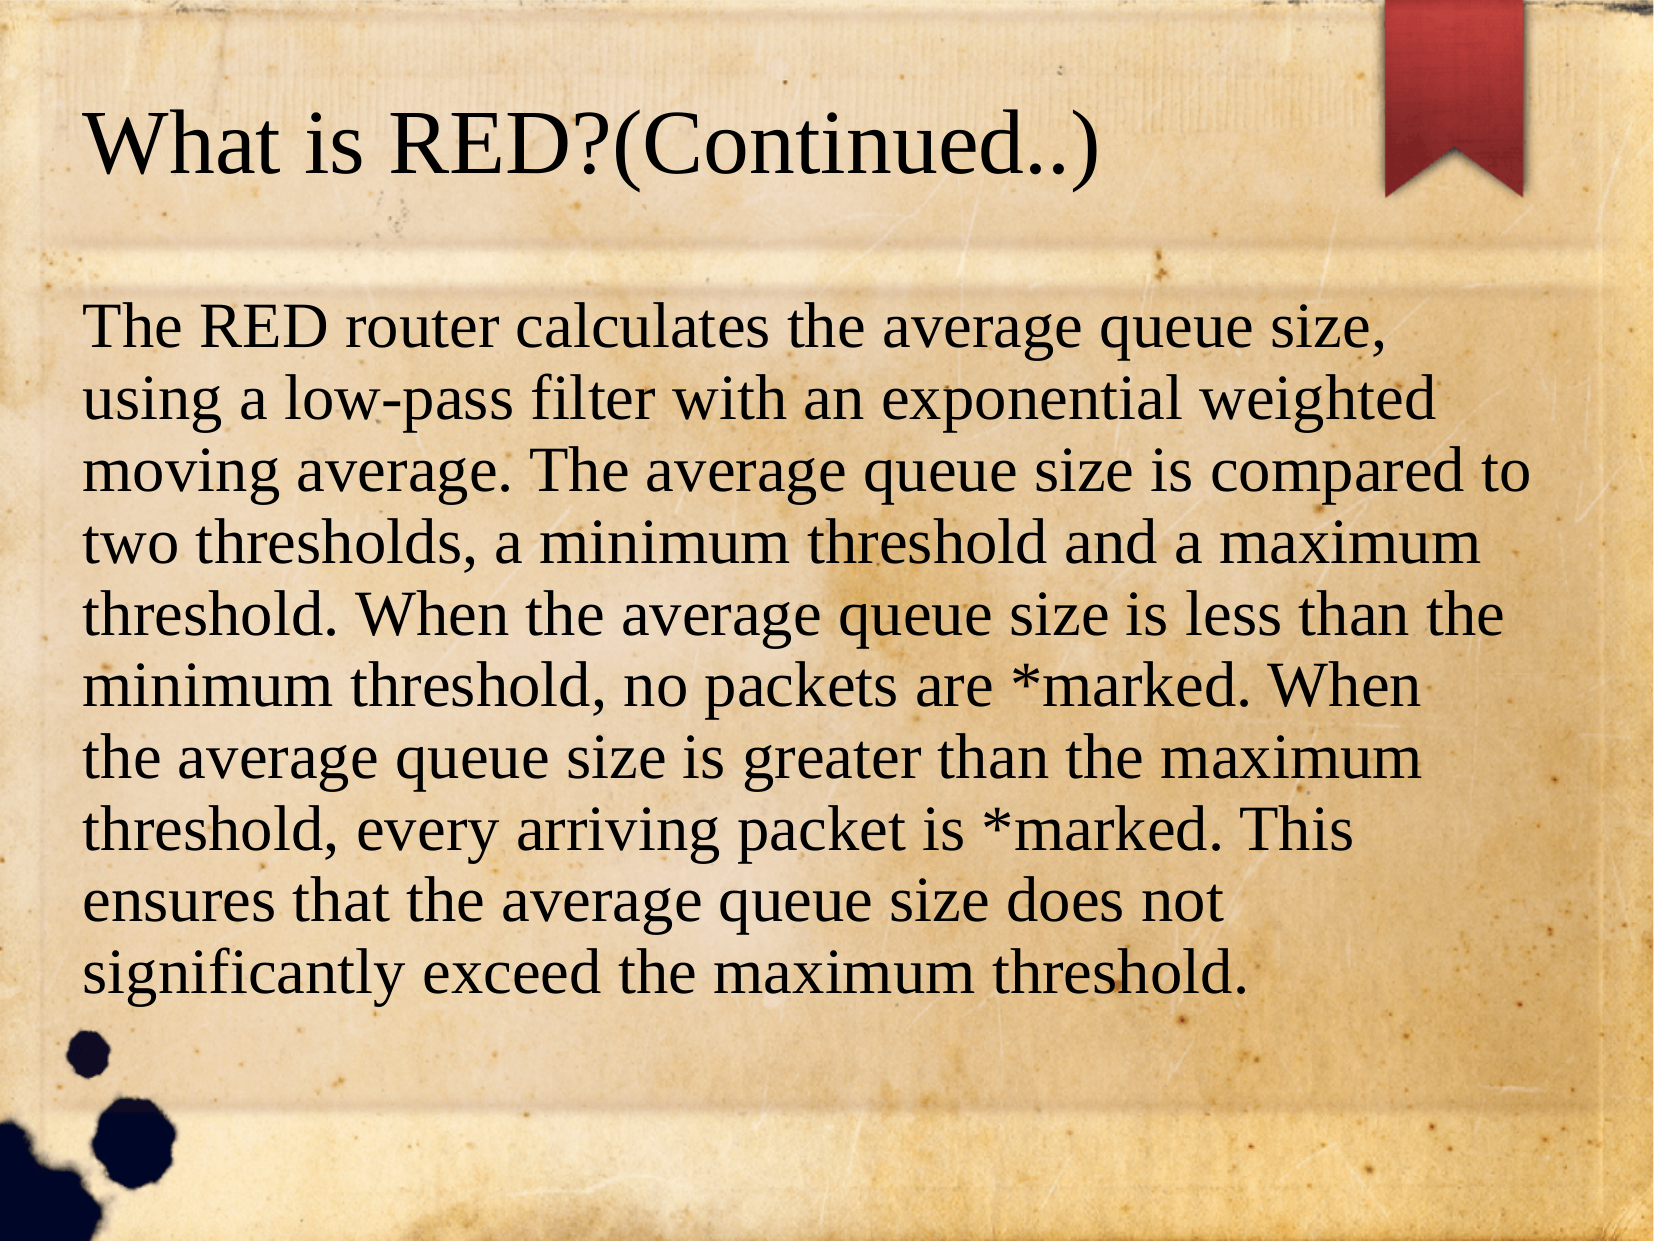

# What is RED?(Continued..)
The RED router calculates the average queue size, using a low-pass filter with an exponential weighted moving average. The average queue size is compared to two thresholds, a minimum threshold and a maximum threshold. When the average queue size is less than the minimum threshold, no packets are *marked. When the average queue size is greater than the maximum threshold, every arriving packet is *marked. This ensures that the average queue size does not significantly exceed the maximum threshold.